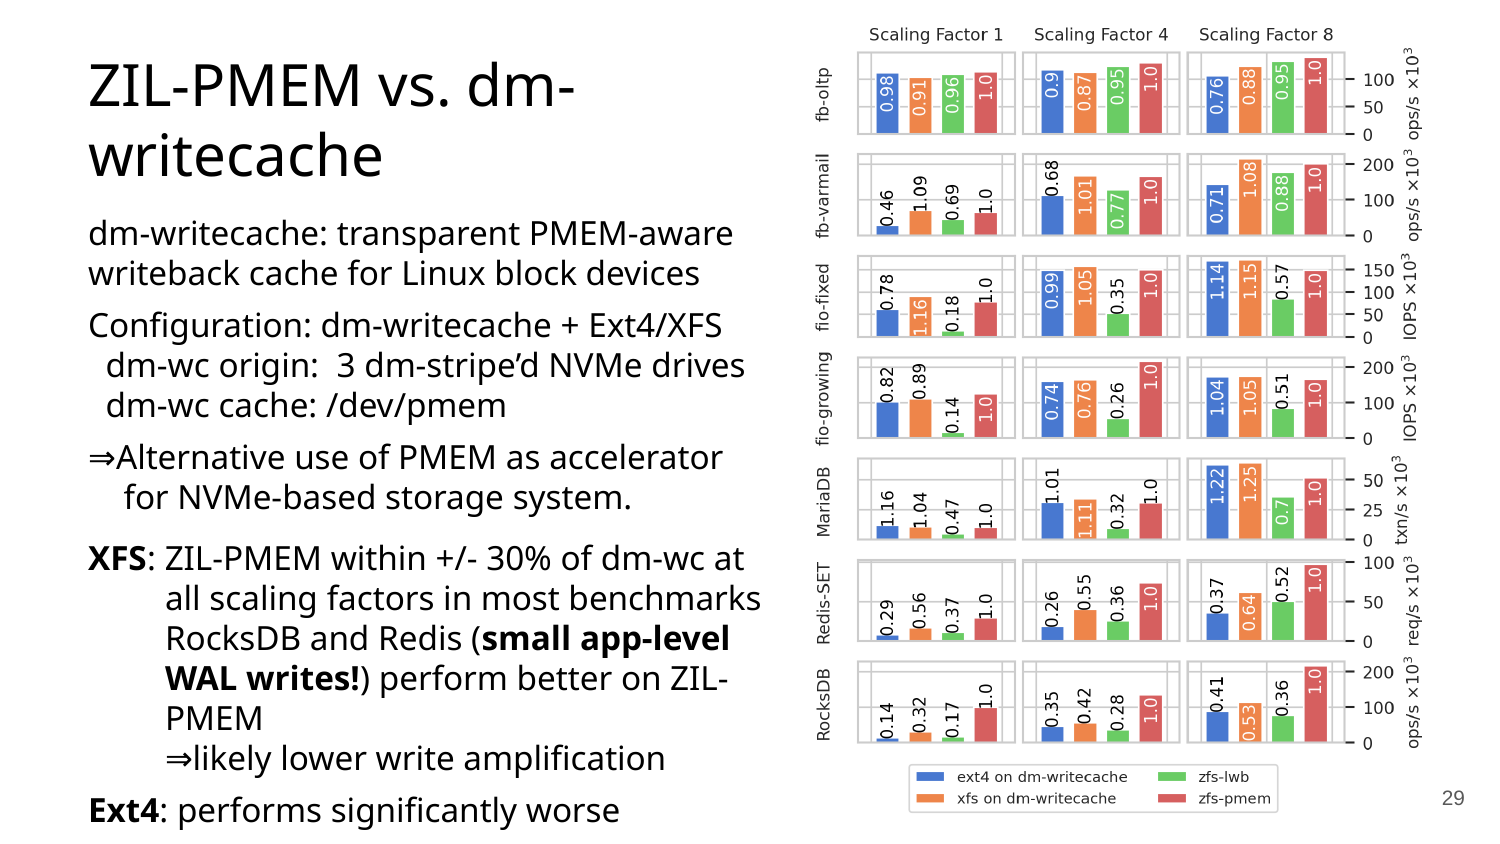

# ZIL-PMEM vs. dm-writecache
dm-writecache: transparent PMEM-aware writeback cache for Linux block devices
Configuration: dm-writecache + Ext4/XFS
 dm-wc origin: 3 dm-stripe’d NVMe drives
 dm-wc cache: /dev/pmem
⇒Alternative use of PMEM as accelerator for NVMe-based storage system.
XFS: ZIL-PMEM within +/- 30% of dm-wc at all scaling factors in most benchmarks
RocksDB and Redis (small app-level WAL writes!) perform better on ZIL-PMEM
⇒likely lower write amplification
Ext4: performs significantly worse